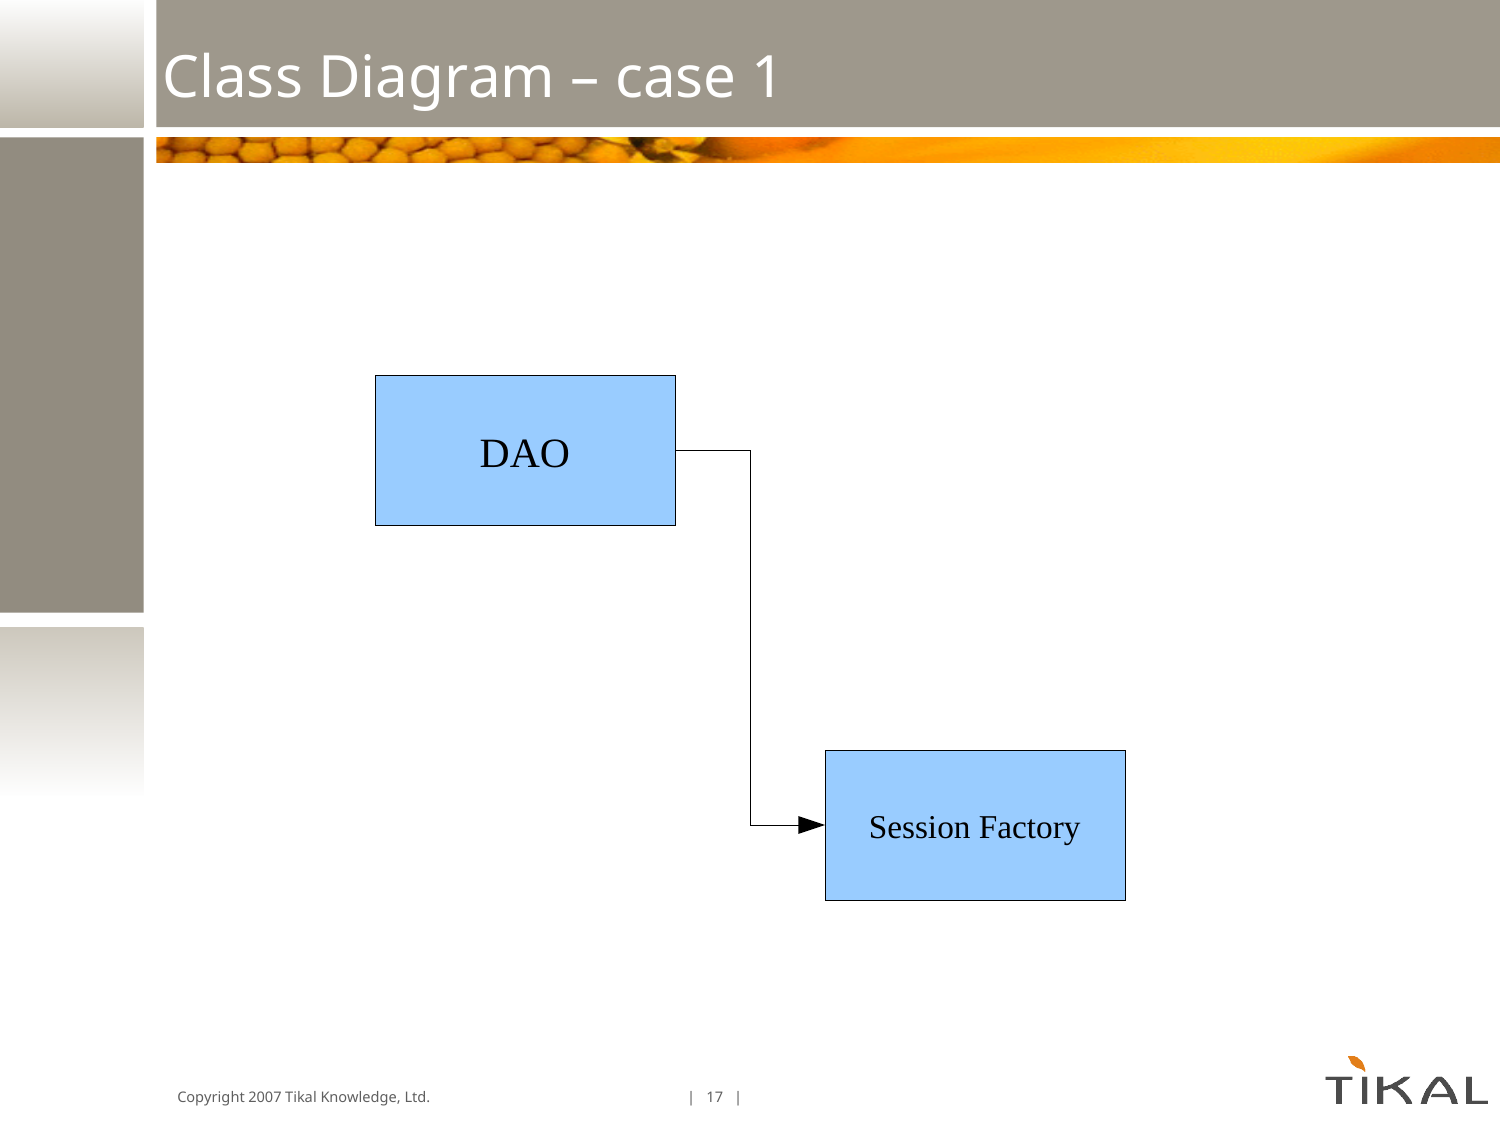

# Class Diagram – case 1
DAO
Session Factory